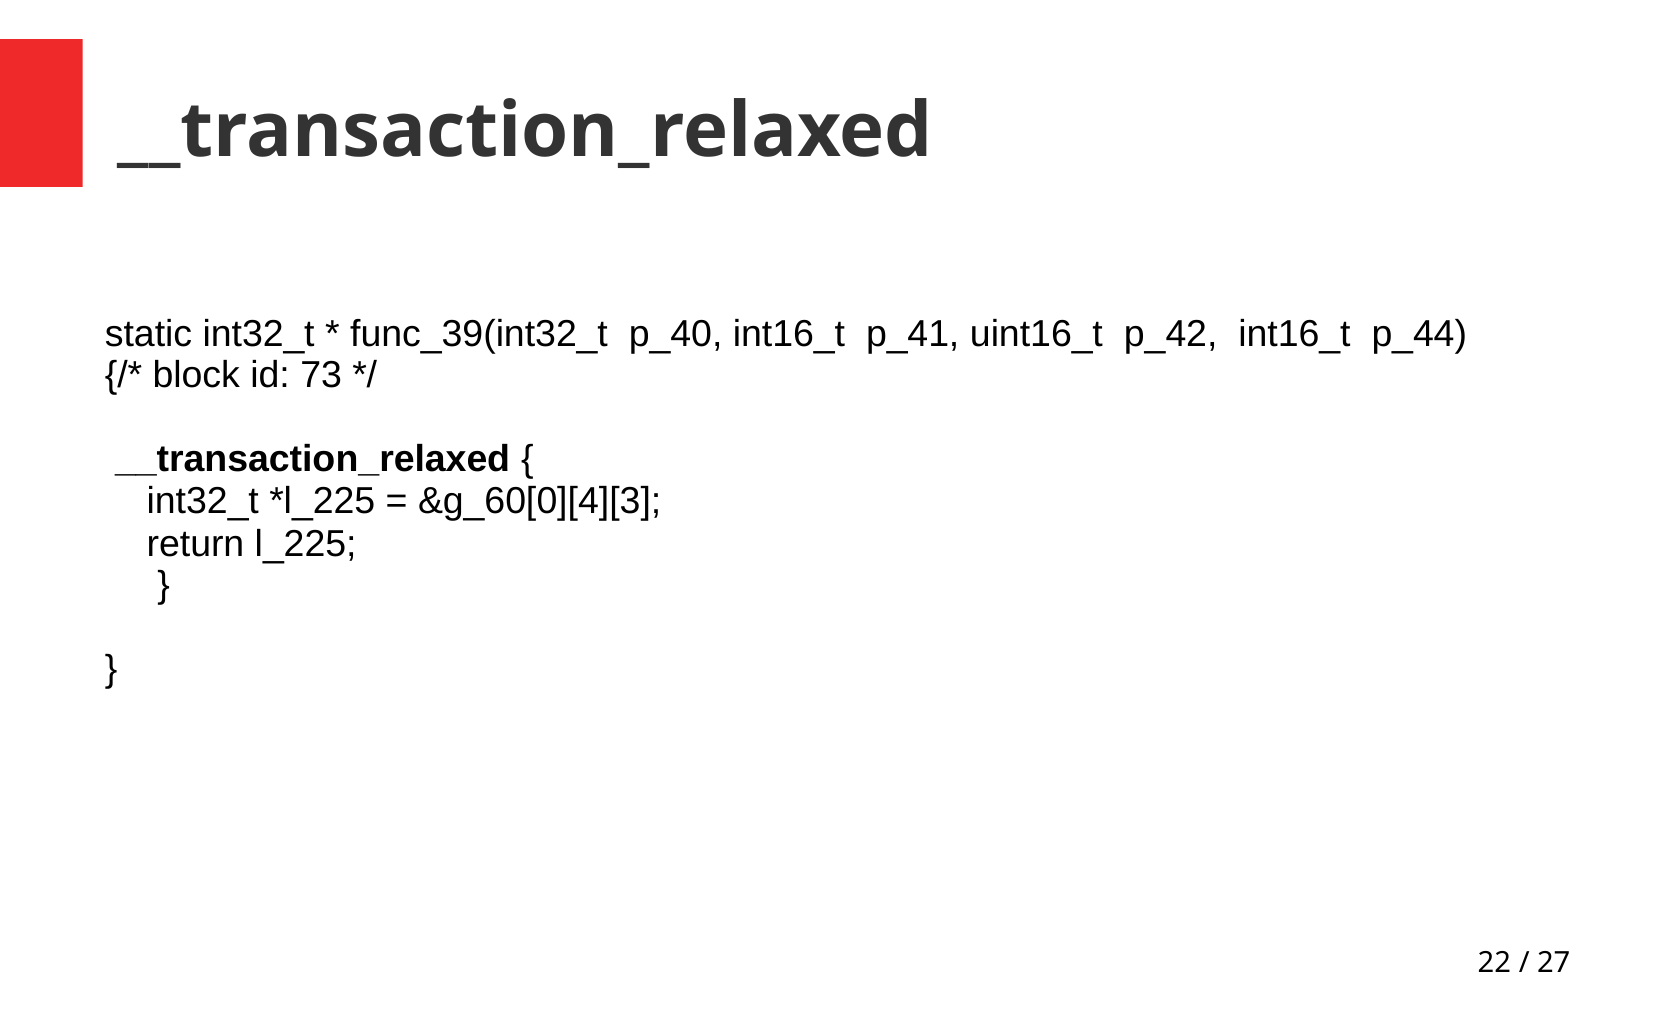

# __transaction_relaxed
static int32_t * func_39(int32_t p_40, int16_t p_41, uint16_t p_42, int16_t p_44)
{/* block id: 73 */
 __transaction_relaxed {
 int32_t *l_225 = &g_60[0][4][3];
 return l_225;
 }
}
22